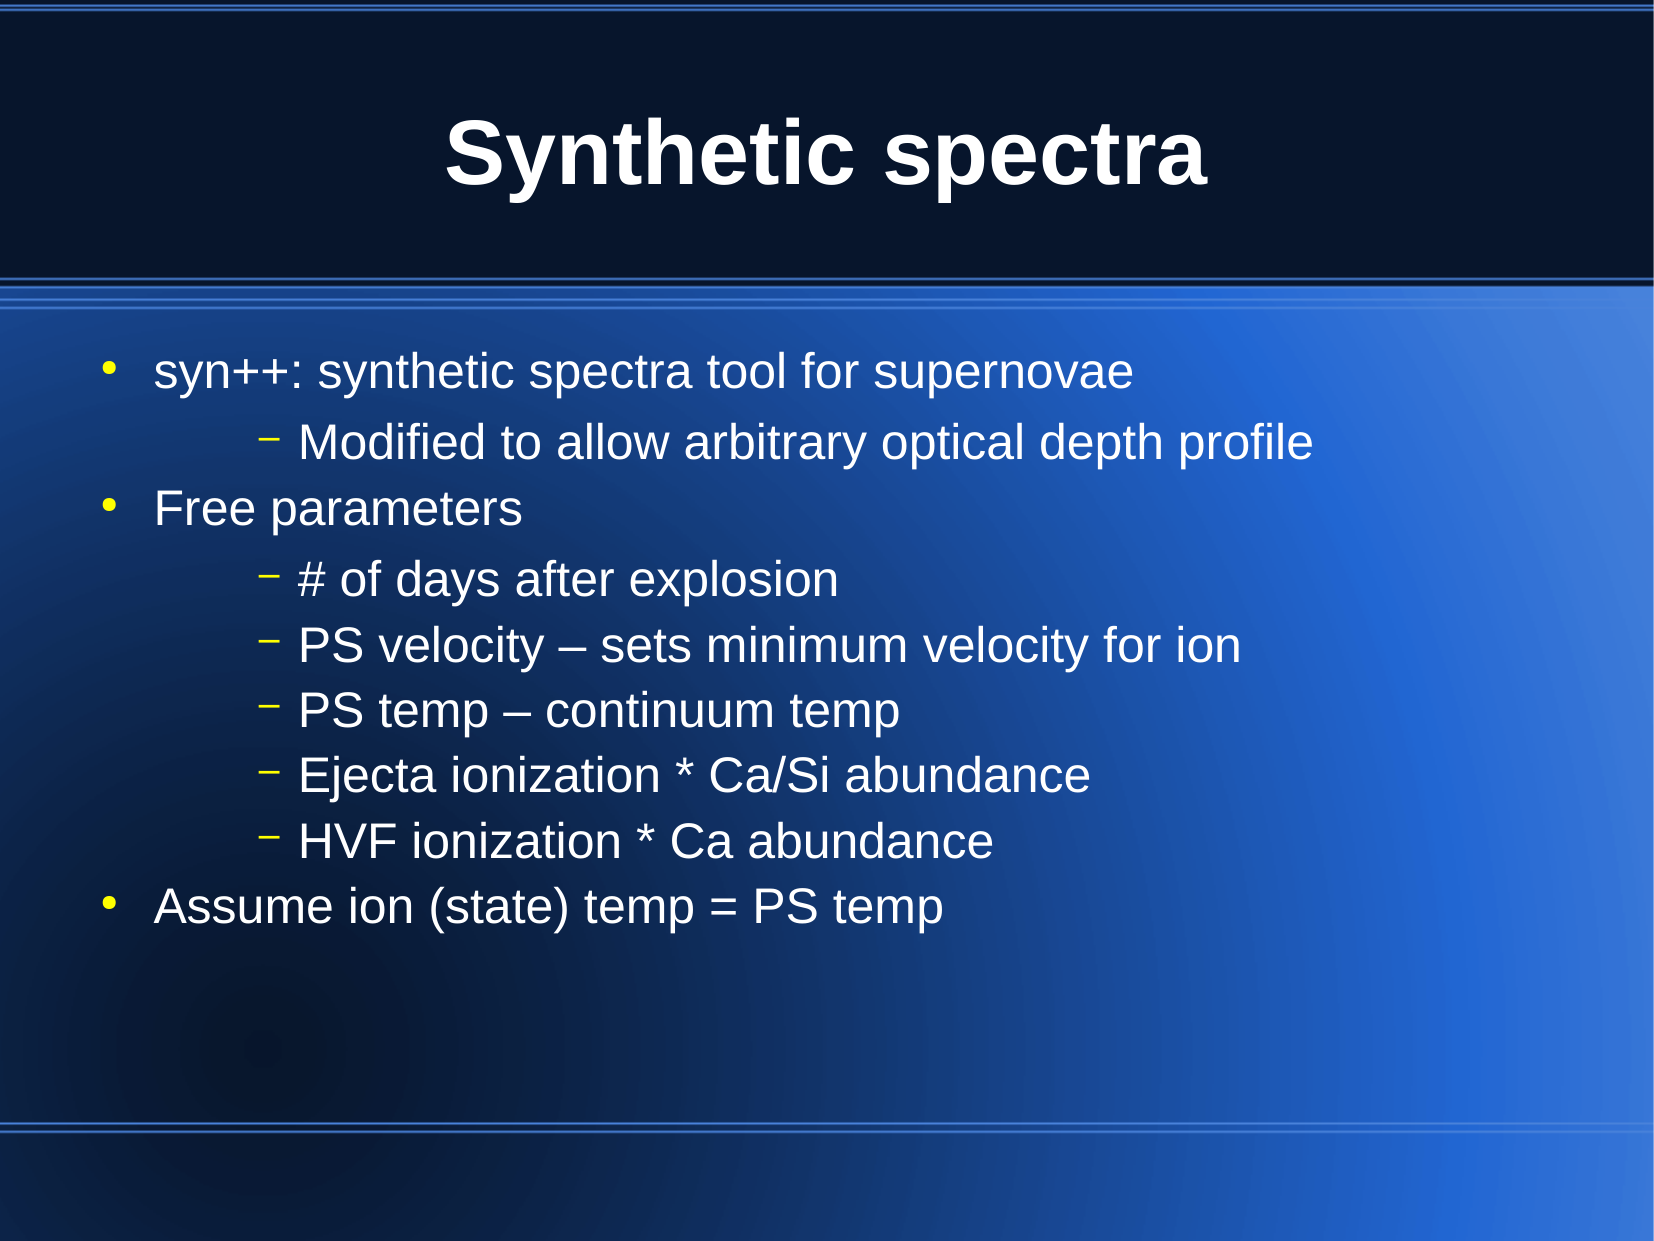

# Synthetic spectra
syn++: synthetic spectra tool for supernovae
Modified to allow arbitrary optical depth profile
Free parameters
# of days after explosion
PS velocity – sets minimum velocity for ion
PS temp – continuum temp
Ejecta ionization * Ca/Si abundance
HVF ionization * Ca abundance
Assume ion (state) temp = PS temp